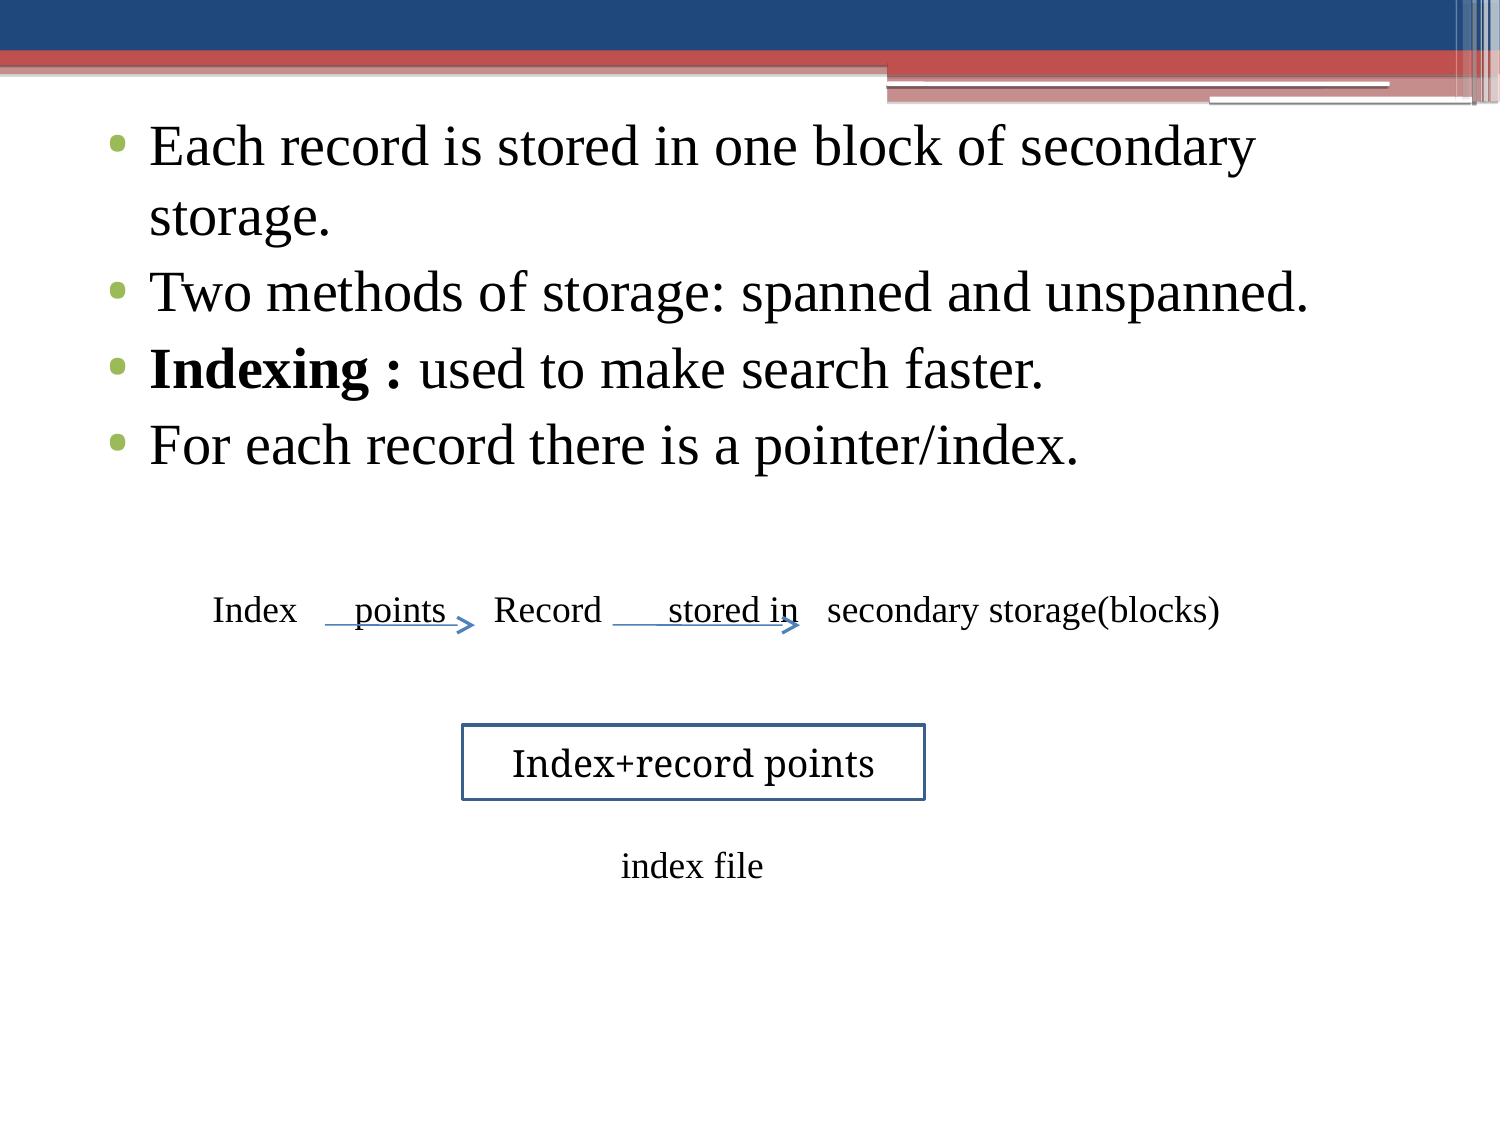

# Each record is stored in one block of secondary storage.
Two methods of storage: spanned and unspanned.
Indexing : used to make search faster.
For each record there is a pointer/index.
 Index points Record stored in secondary storage(blocks)
 index file
Index+record points